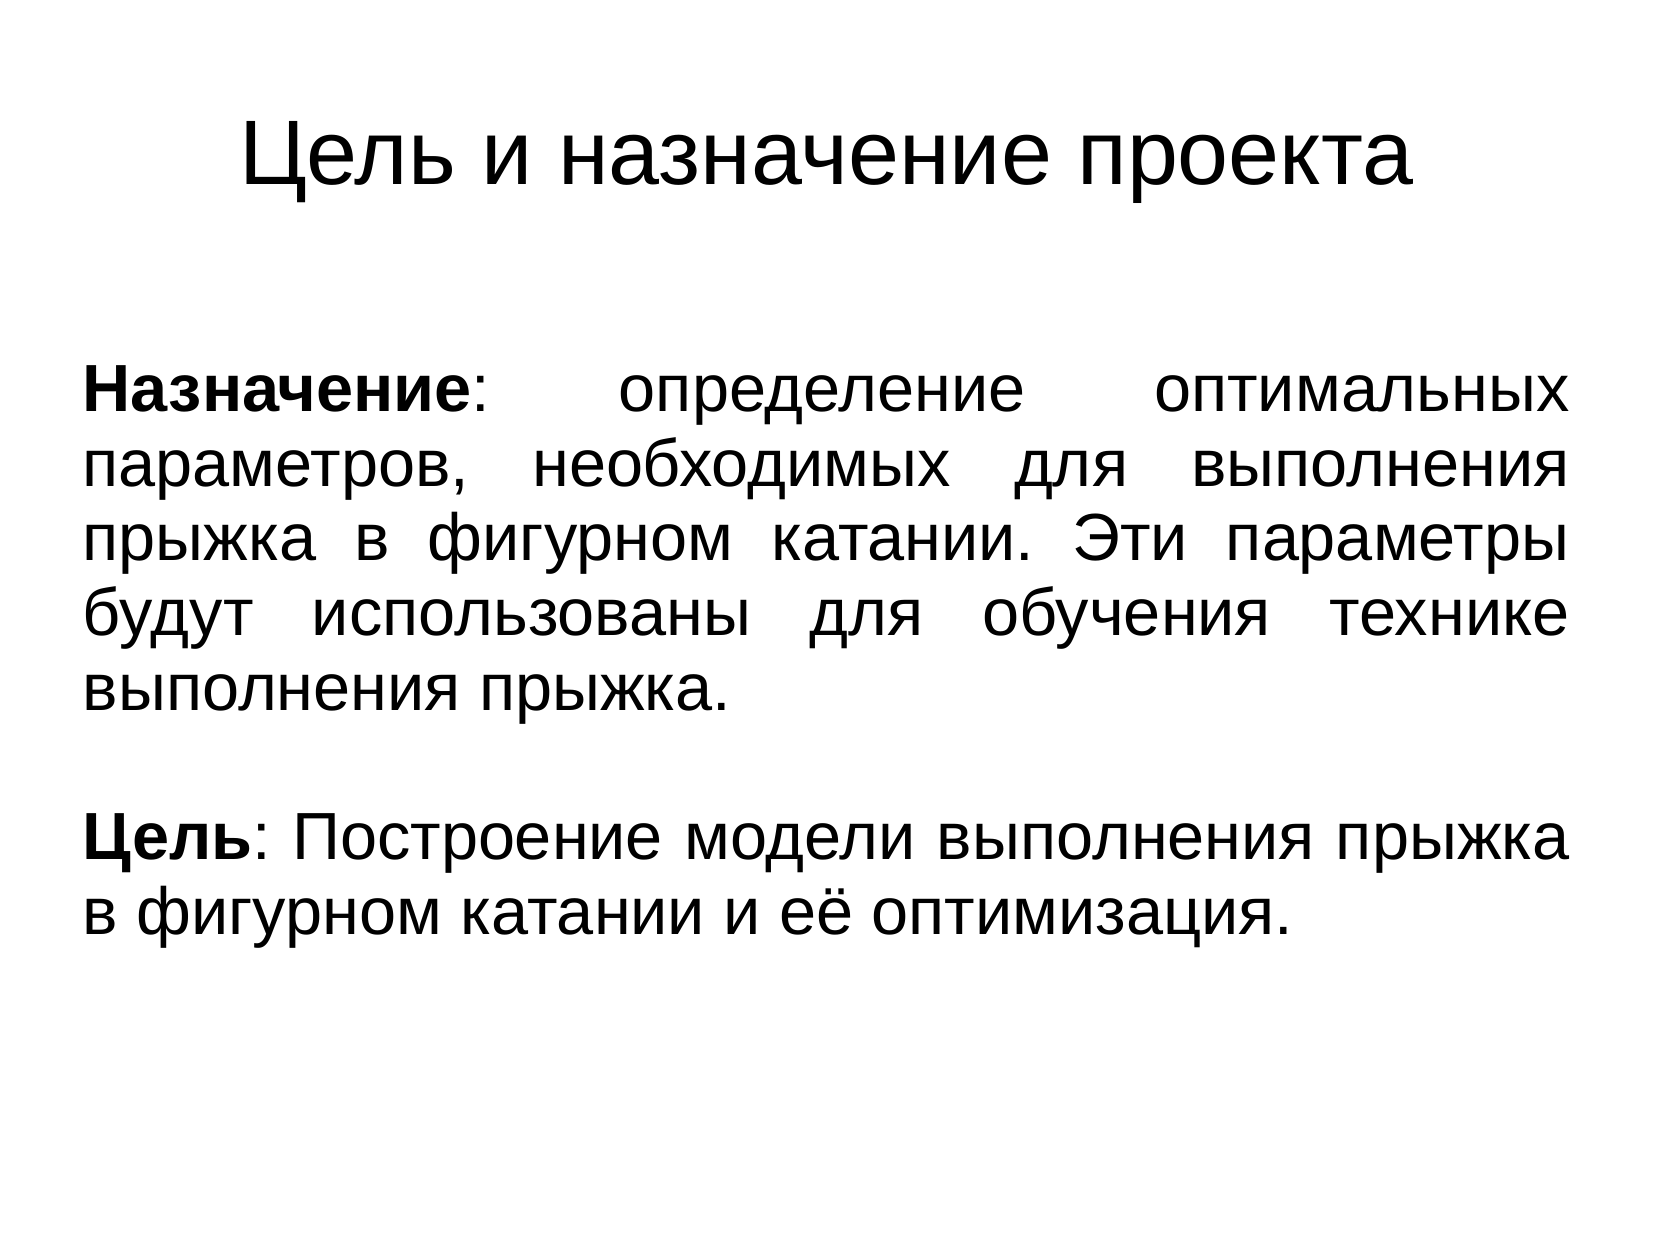

# Цель и назначение проекта
Назначение: определение оптимальных параметров, необходимых для выполнения прыжка в фигурном катании. Эти параметры будут использованы для обучения технике выполнения прыжка.
Цель: Построение модели выполнения прыжка в фигурном катании и её оптимизация.